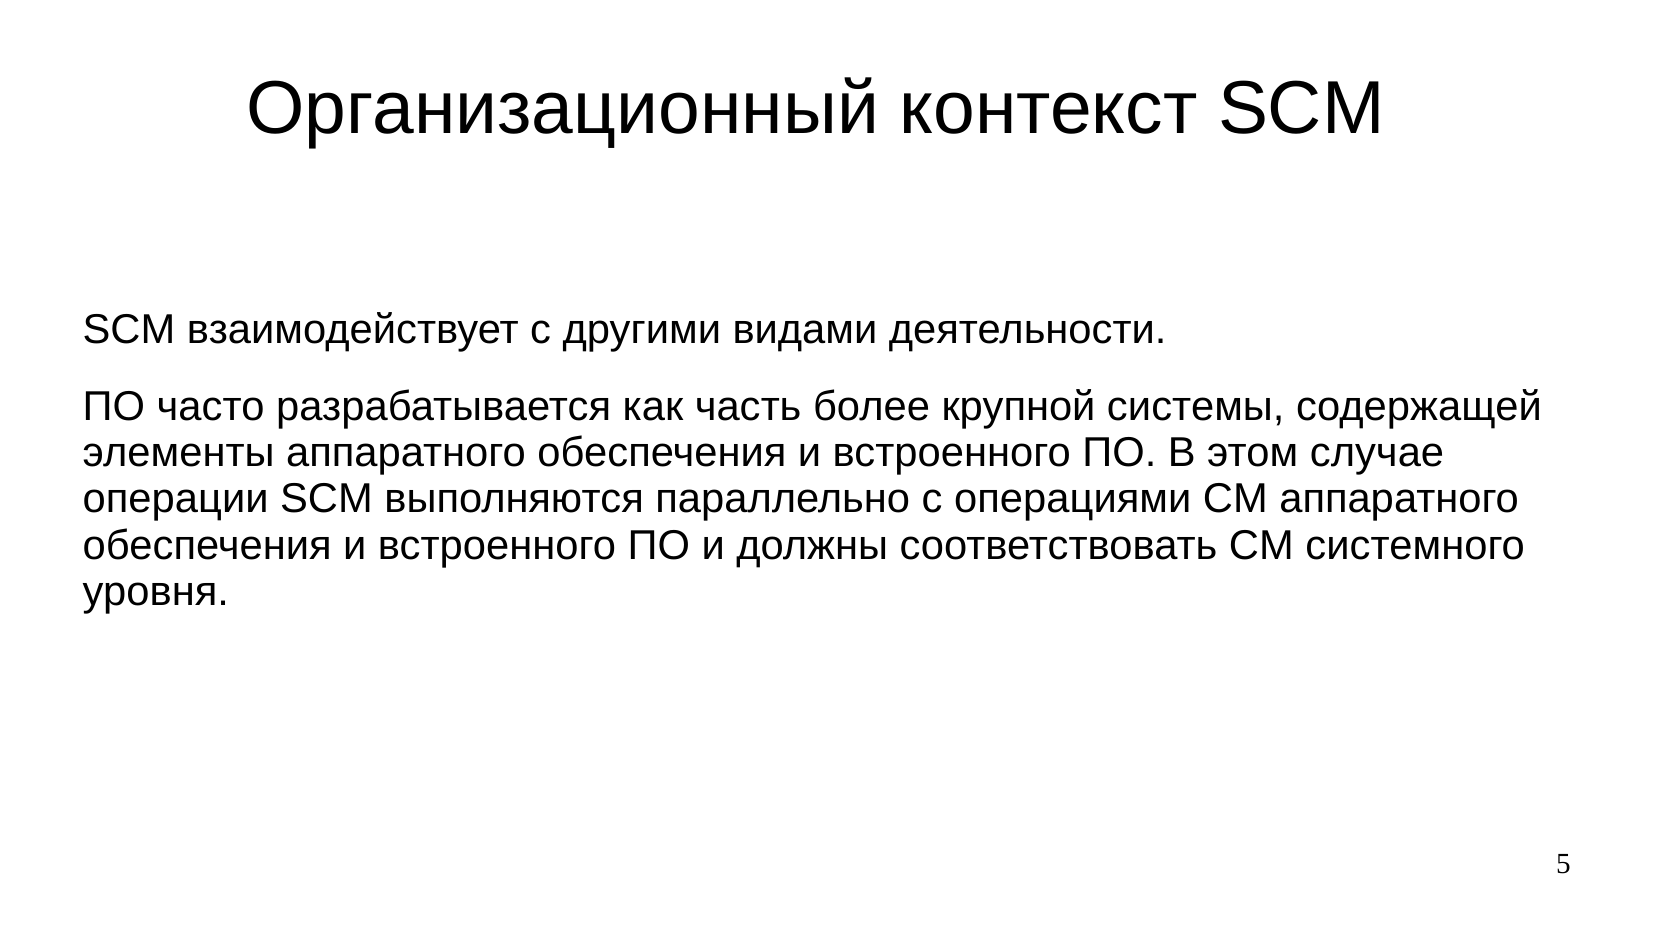

# Организационный контекст SCM
SCM взаимодействует с другими видами деятельности.
ПО часто разрабатывается как часть более крупной системы, содержащей элементы аппаратного обеспечения и встроенного ПО. В этом случае операции SCM выполняются параллельно с операциями CM аппаратного обеспечения и встроенного ПО и должны соответствовать CM системного уровня.
5